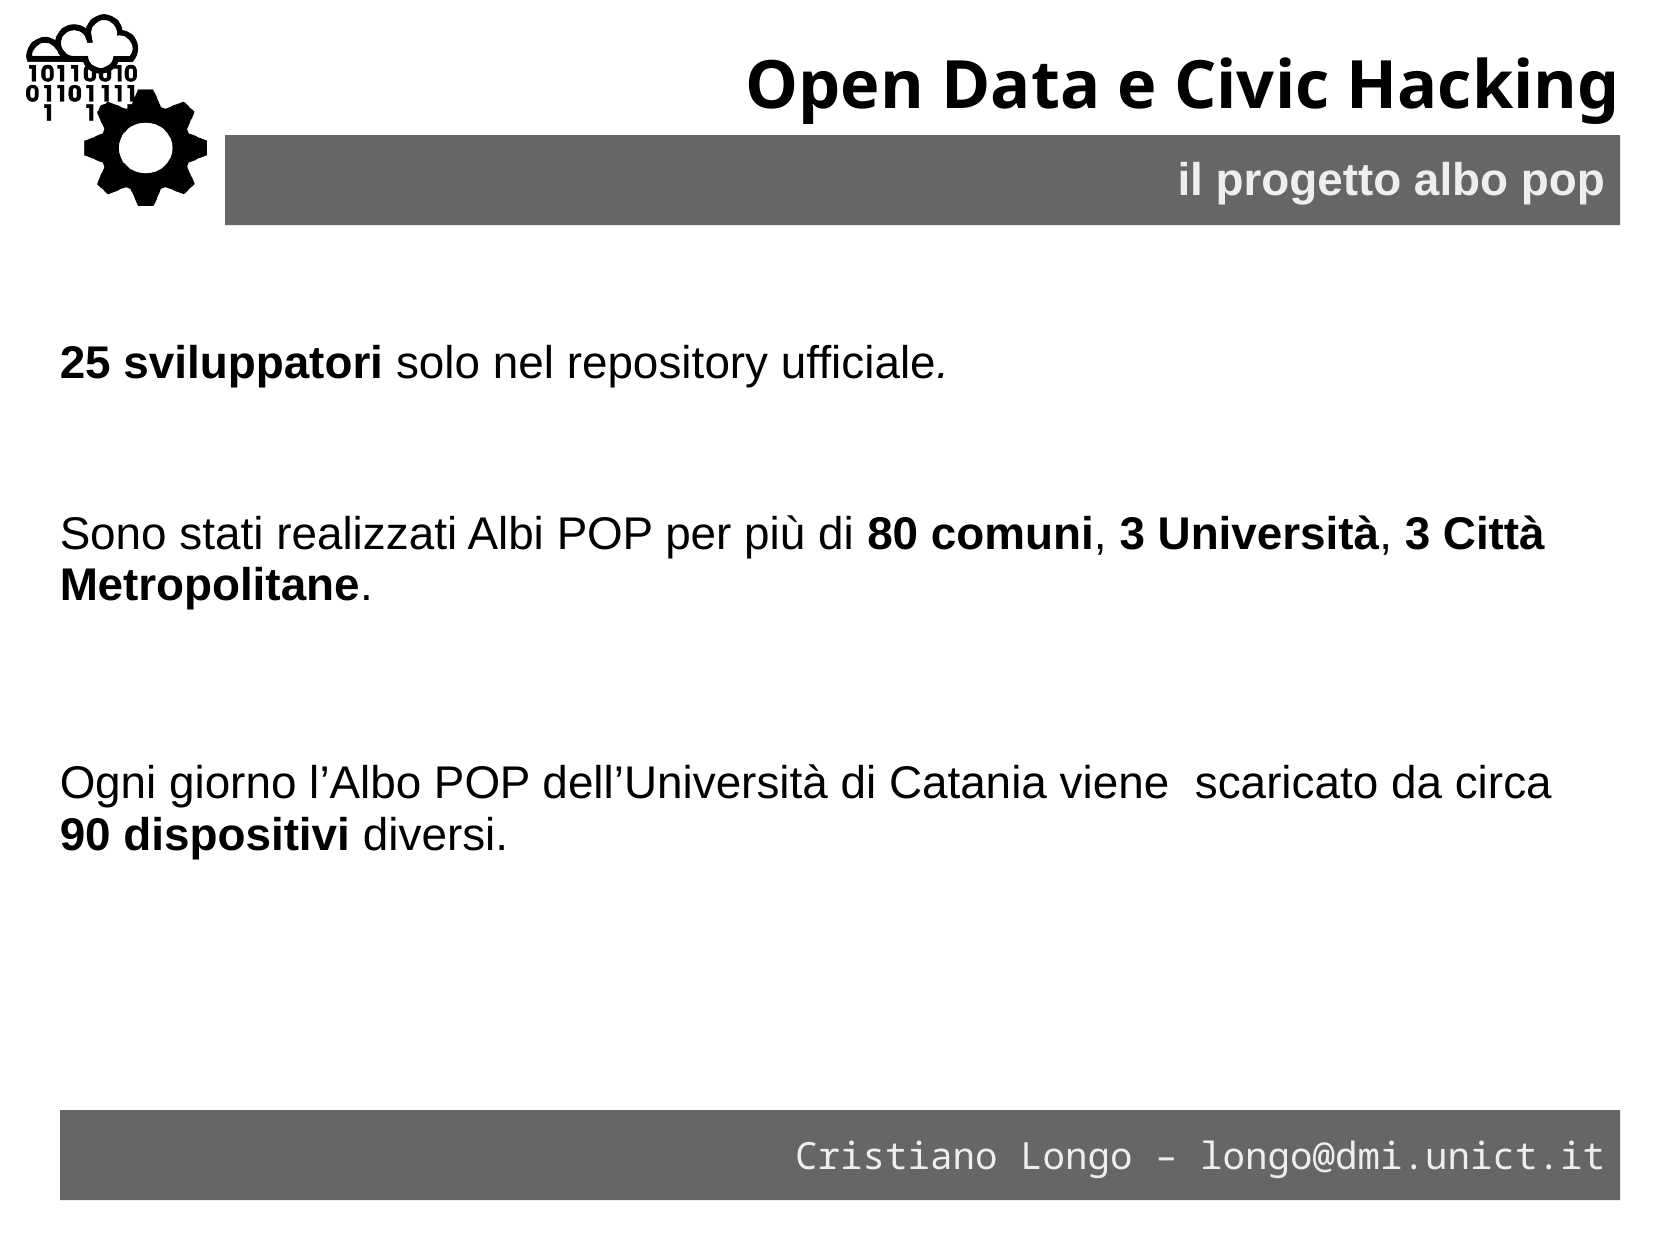

Open Data e Civic Hacking
il progetto albo pop
25 sviluppatori solo nel repository ufficiale.
Sono stati realizzati Albi POP per più di 80 comuni, 3 Università, 3 Città Metropolitane.
Ogni giorno l’Albo POP dell’Università di Catania viene scaricato da circa 90 dispositivi diversi.
Cristiano Longo – longo@dmi.unict.it